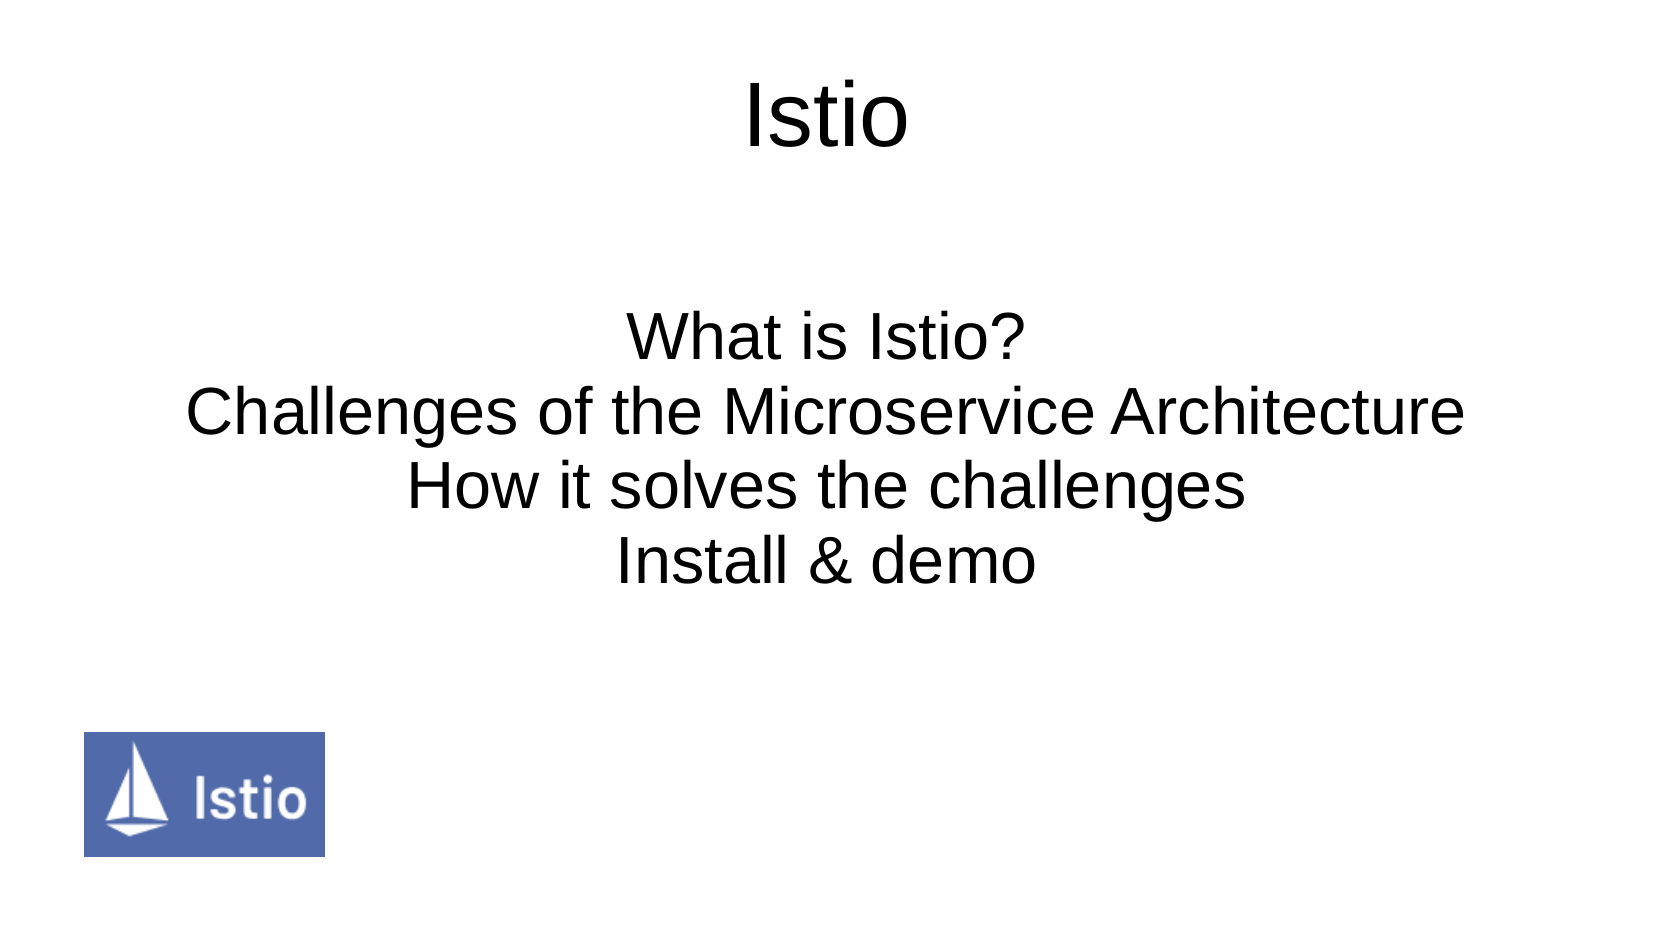

# Istio
What is Istio?
Challenges of the Microservice Architecture
How it solves the challenges
Install & demo